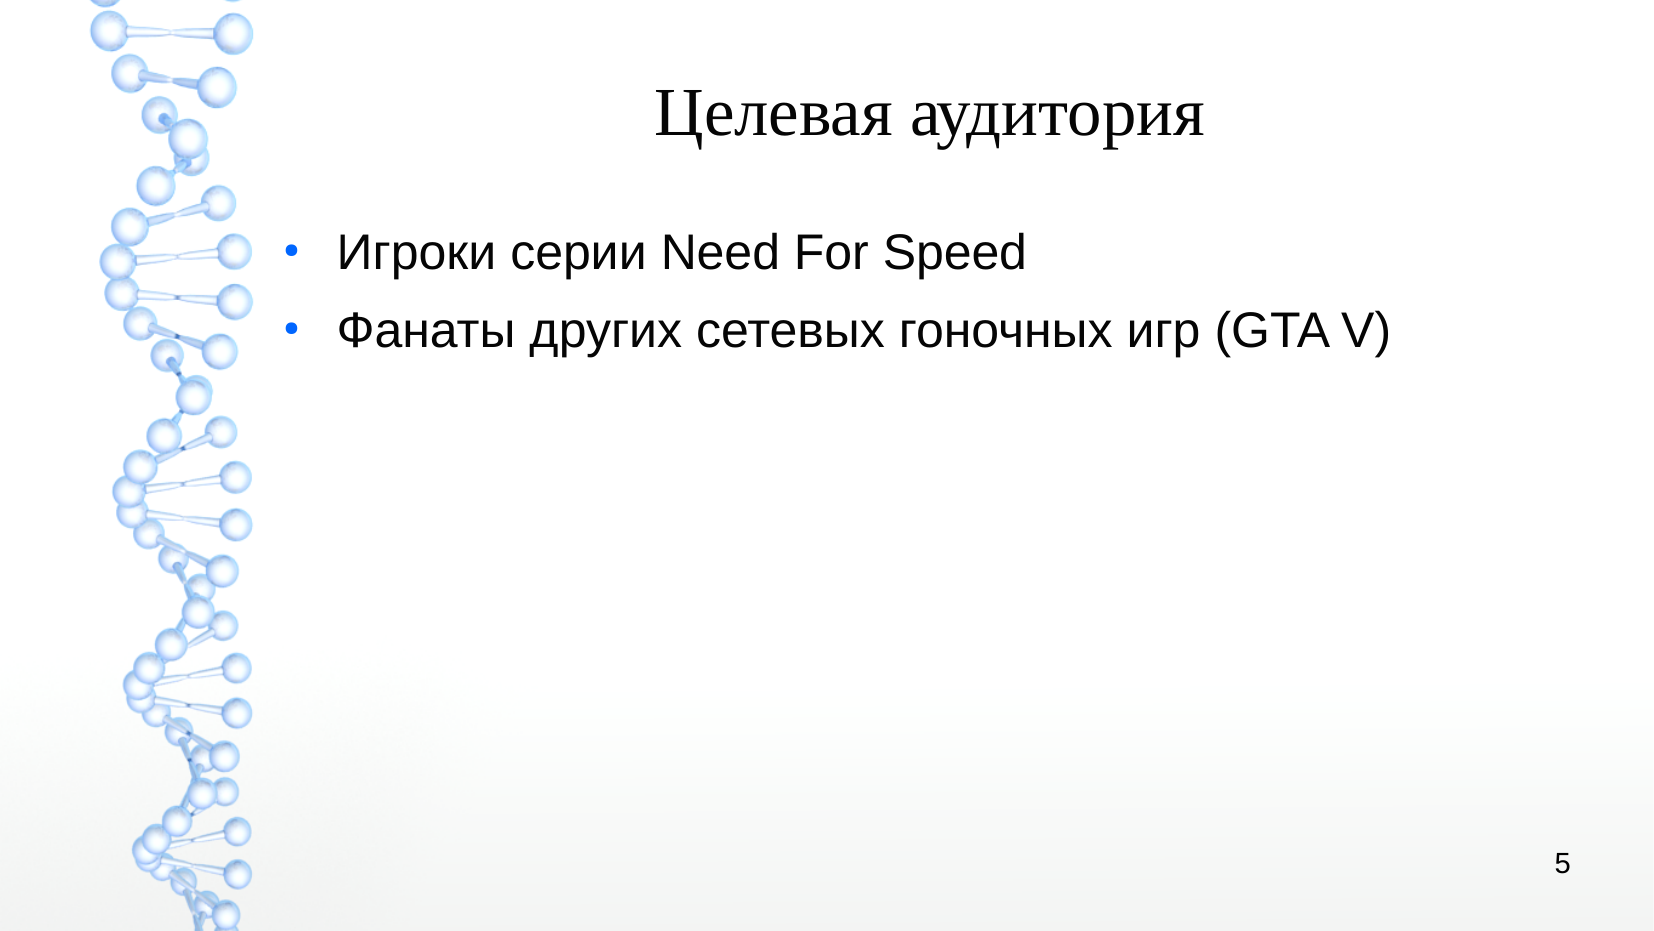

# Целевая аудитория
Игроки серии Need For Speed
Фанаты других сетевых гоночных игр (GTA V)
5